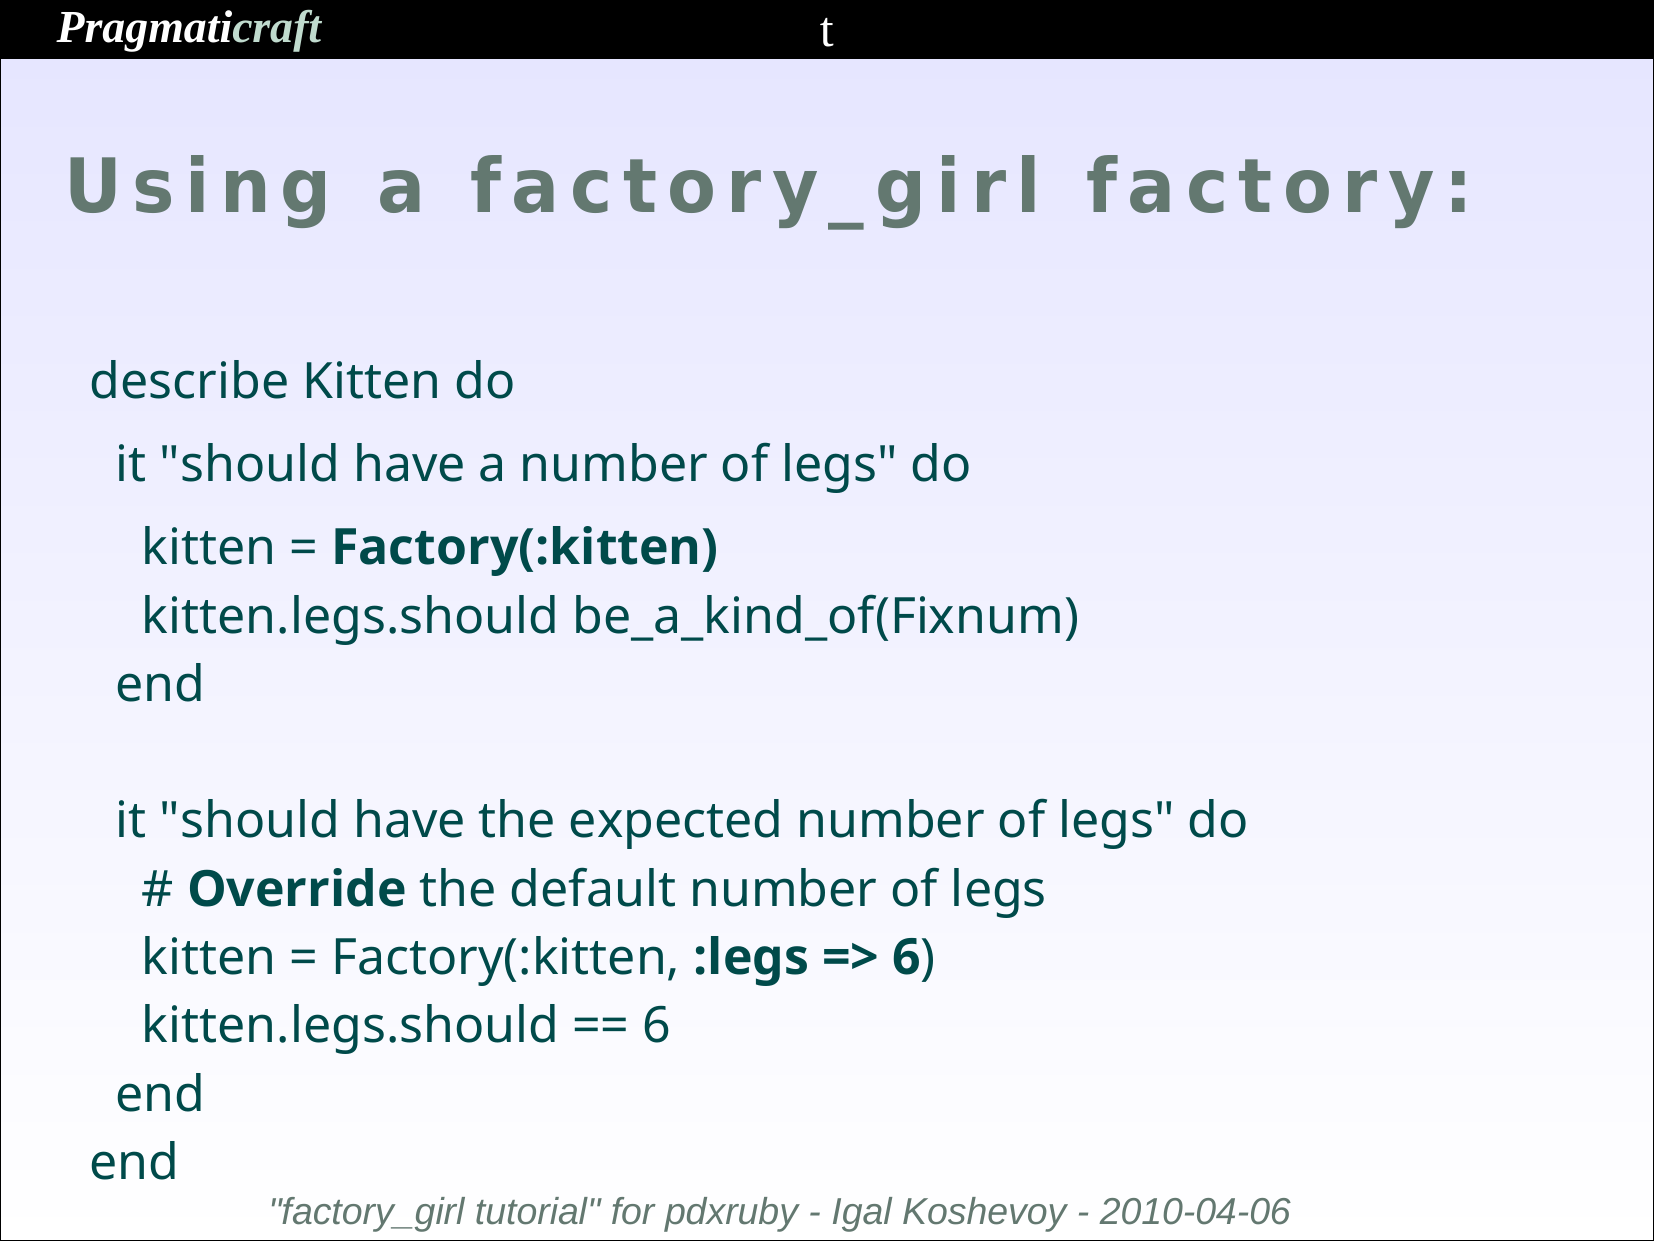

# Using a factory_girl factory:
describe Kitten do
 it "should have a number of legs" do
 kitten = Factory(:kitten)
 kitten.legs.should be_a_kind_of(Fixnum)
 end
 it "should have the expected number of legs" do
 # Override the default number of legs
 kitten = Factory(:kitten, :legs => 6)
 kitten.legs.should == 6
 end
end